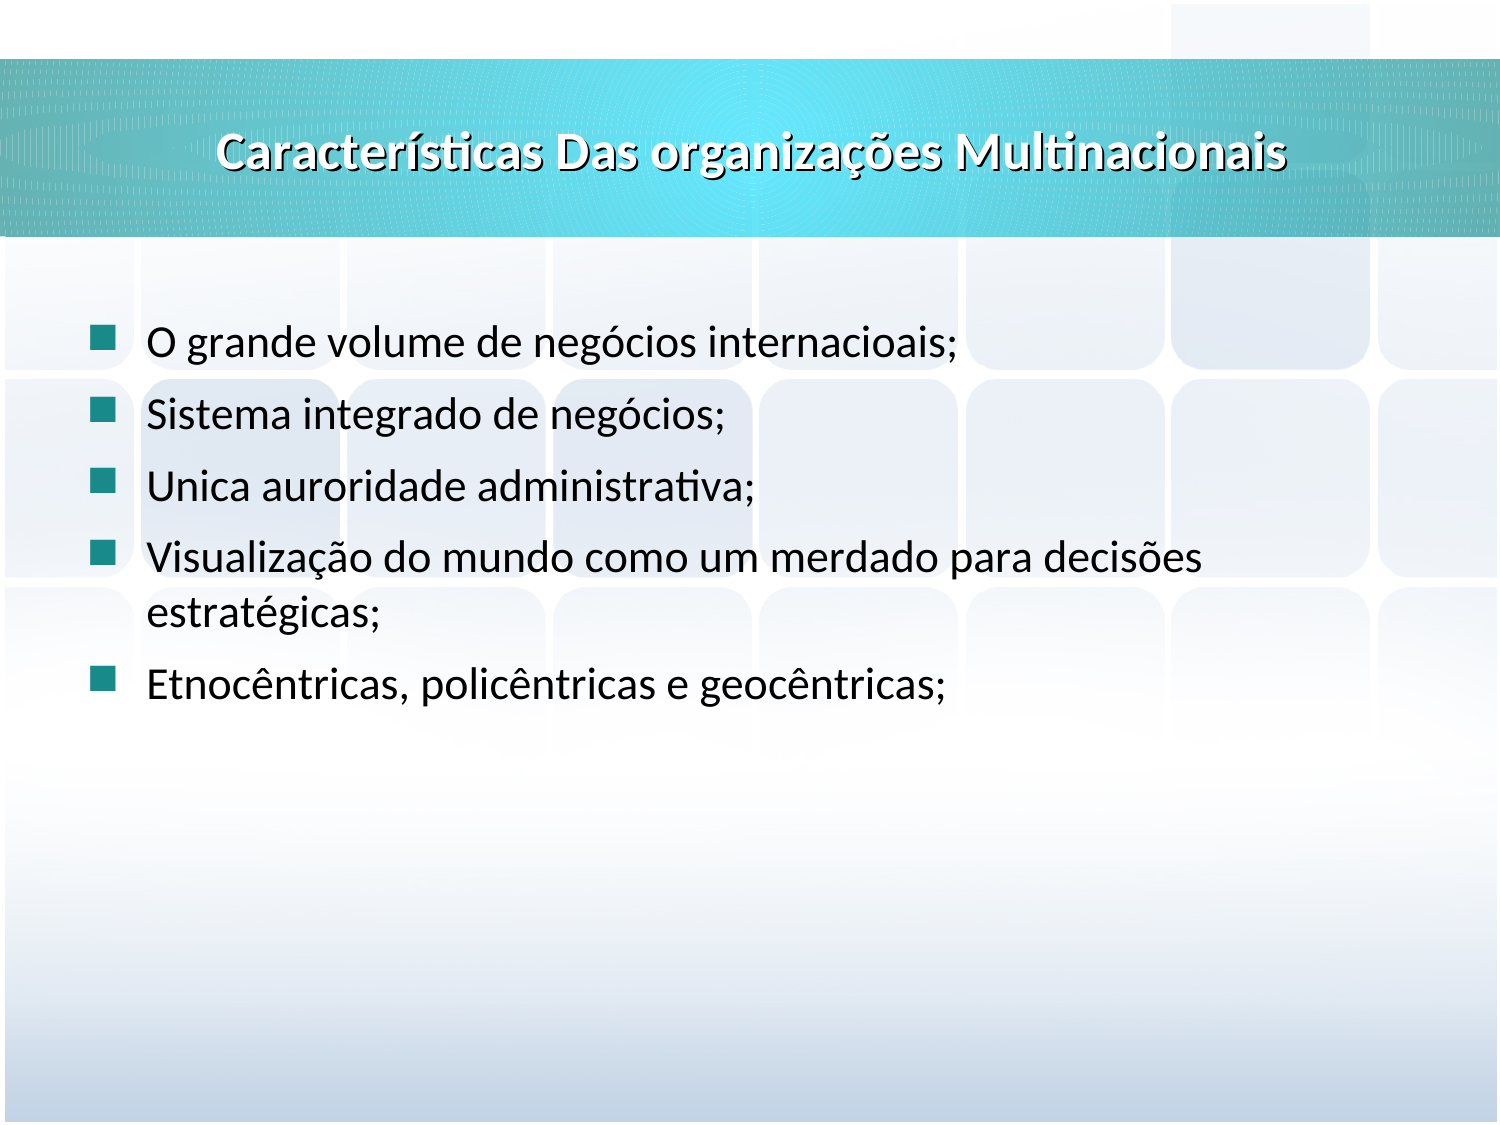

Características Das organizações Multinacionais
# O grande volume de negócios internacioais;
Sistema integrado de negócios;
Unica auroridade administrativa;
Visualização do mundo como um merdado para decisões estratégicas;
Etnocêntricas, policêntricas e geocêntricas;